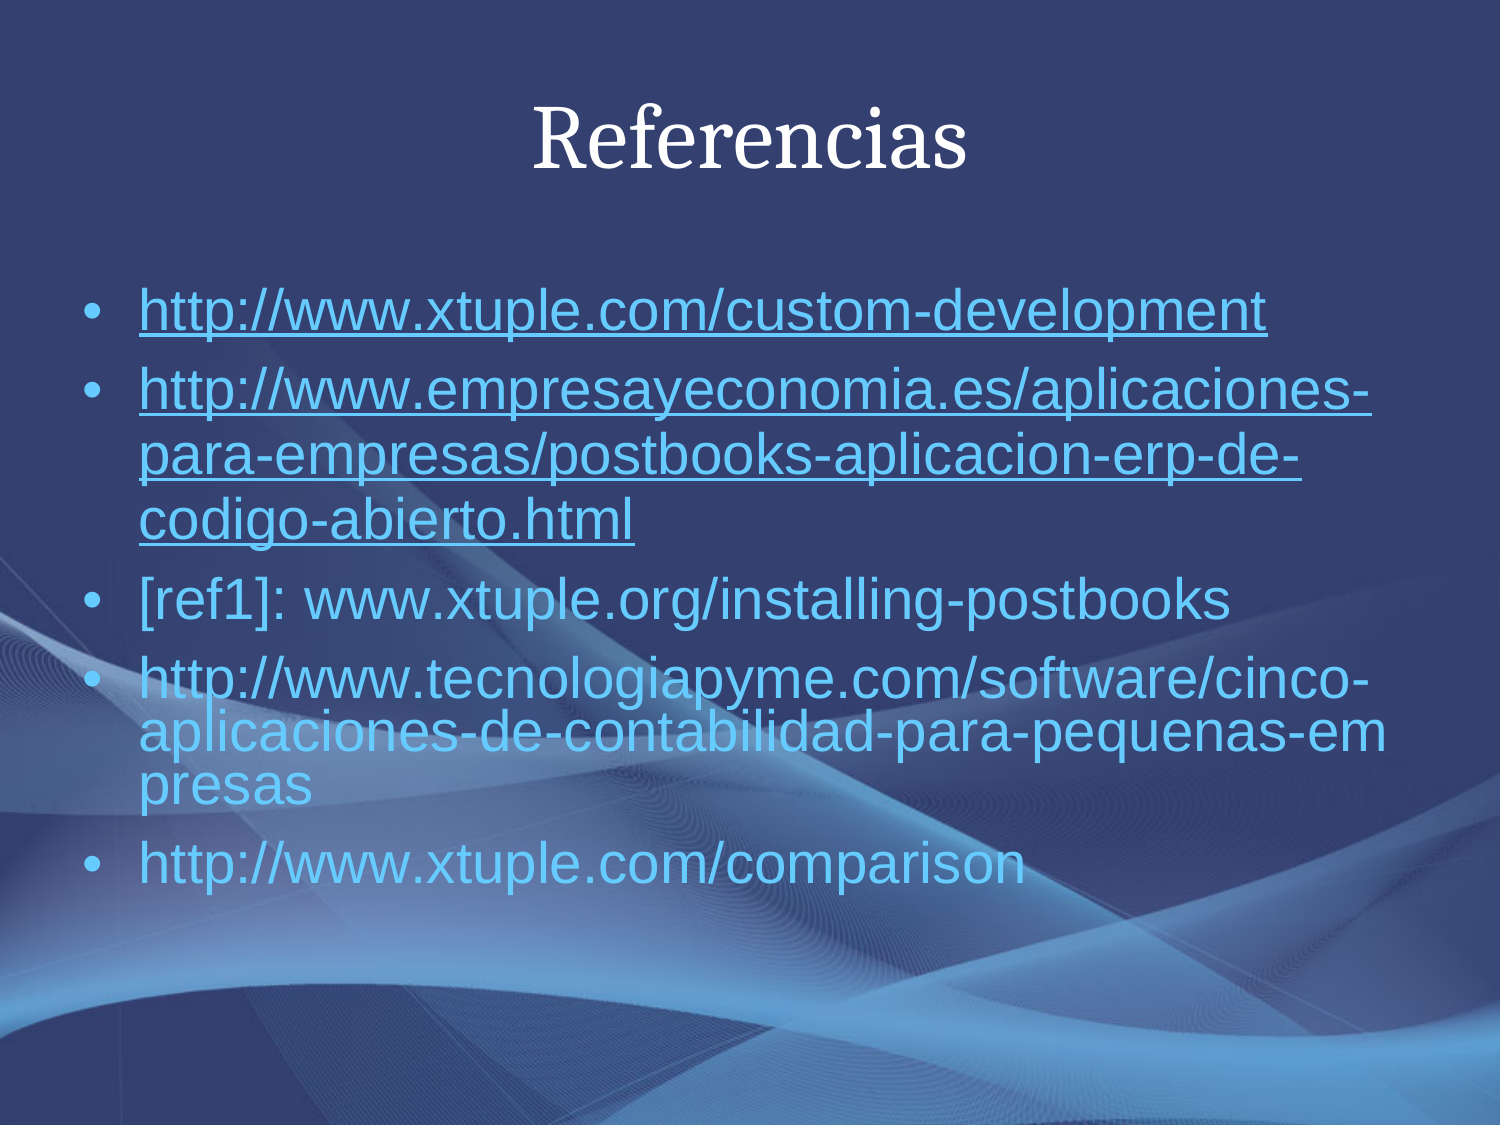

# Referencias
http://www.xtuple.com/custom-development
http://www.empresayeconomia.es/aplicaciones-para-empresas/postbooks-aplicacion-erp-de-codigo-abierto.html
[ref1]: www.xtuple.org/installing-postbooks
http://www.tecnologiapyme.com/software/cinco-aplicaciones-de-contabilidad-para-pequenas-empresas
http://www.xtuple.com/comparison